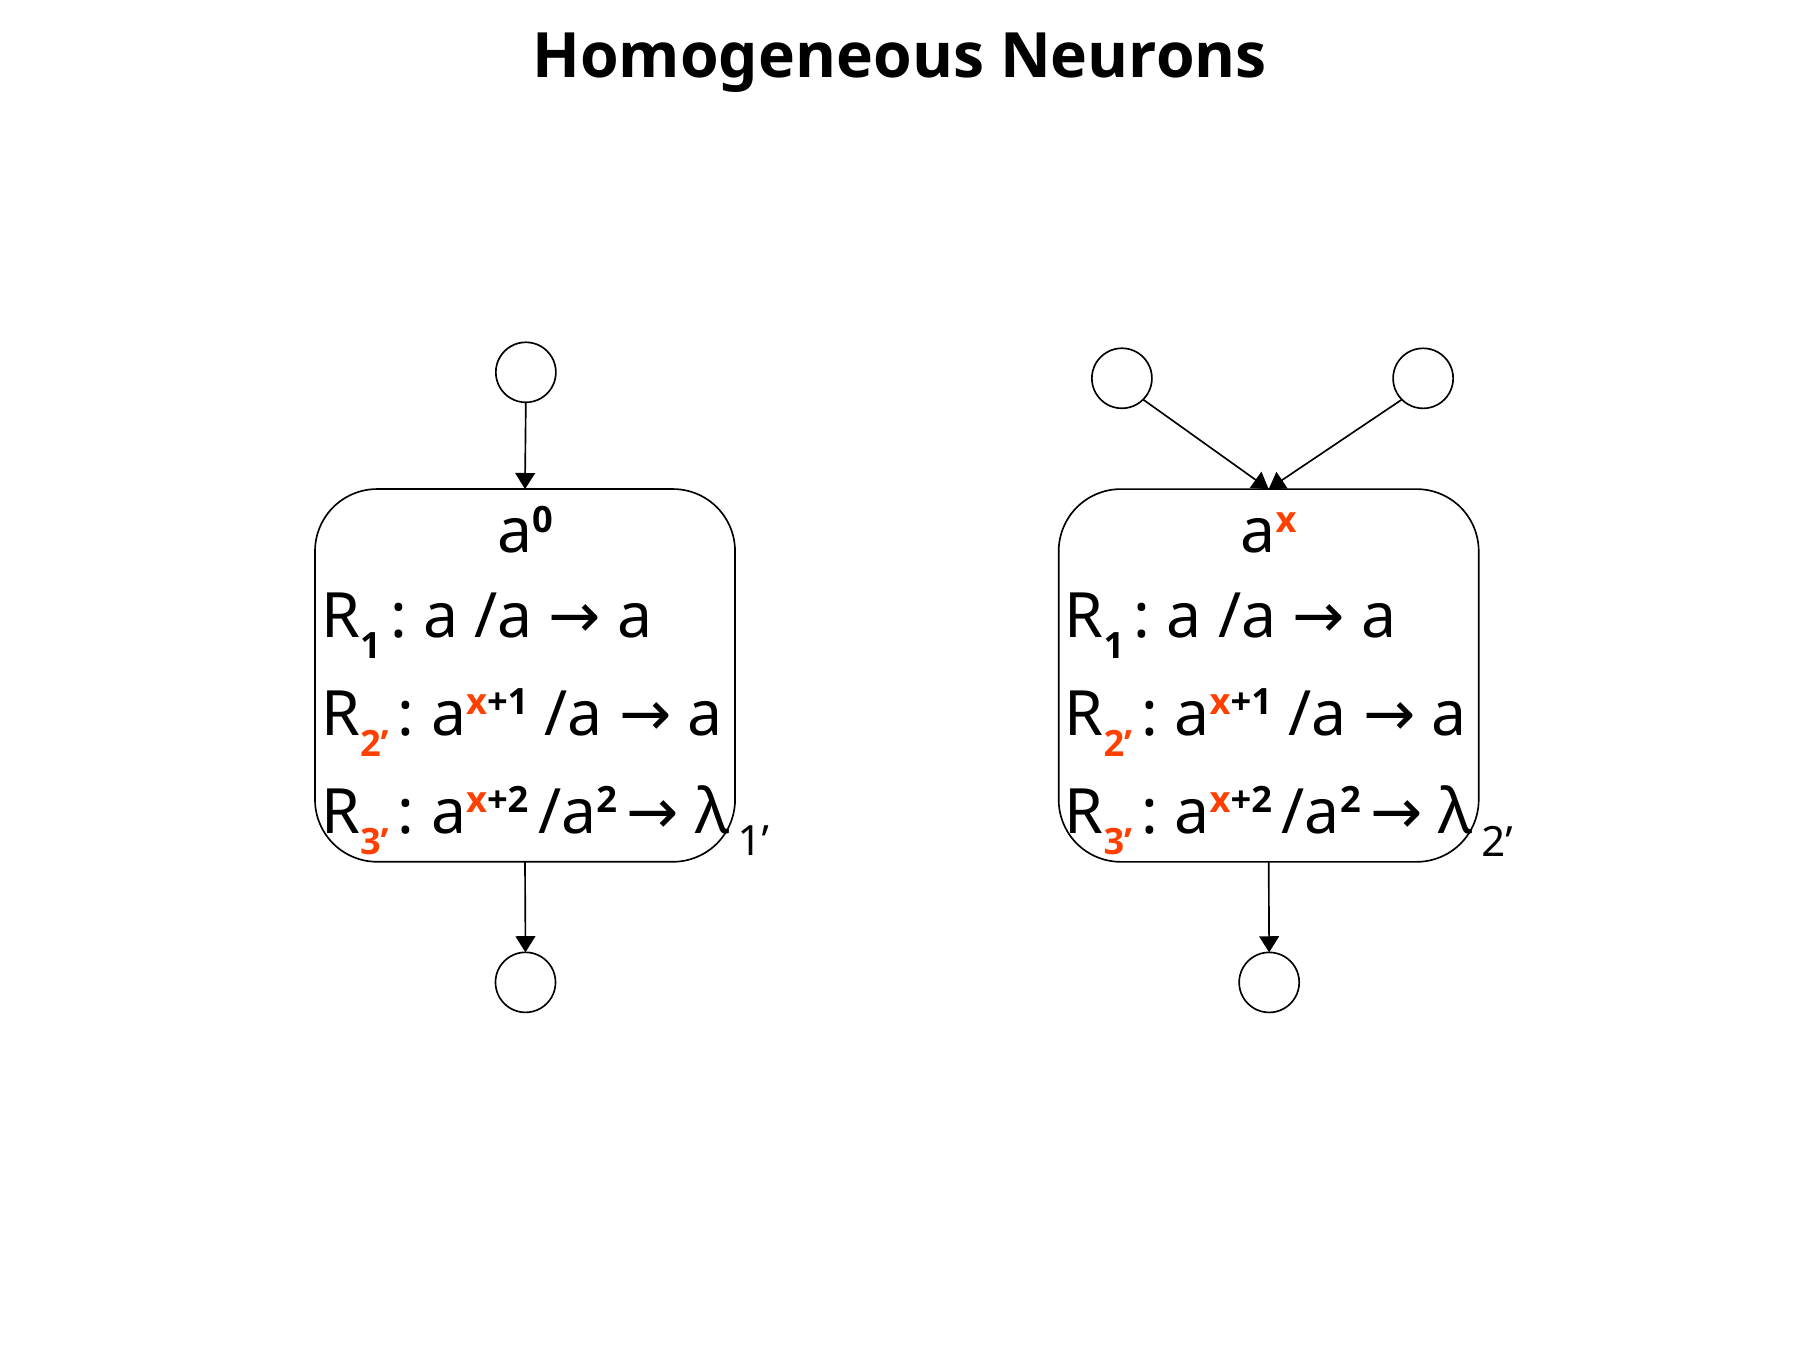

Homogeneous Neurons
a0
R1 : a /a → a
R2’ : ax+1 /a → a
R3’ : ax+2 /a2 → λ
ax
R1 : a /a → a
R2’ : ax+1 /a → a
R3’ : ax+2 /a2 → λ
1’
2’